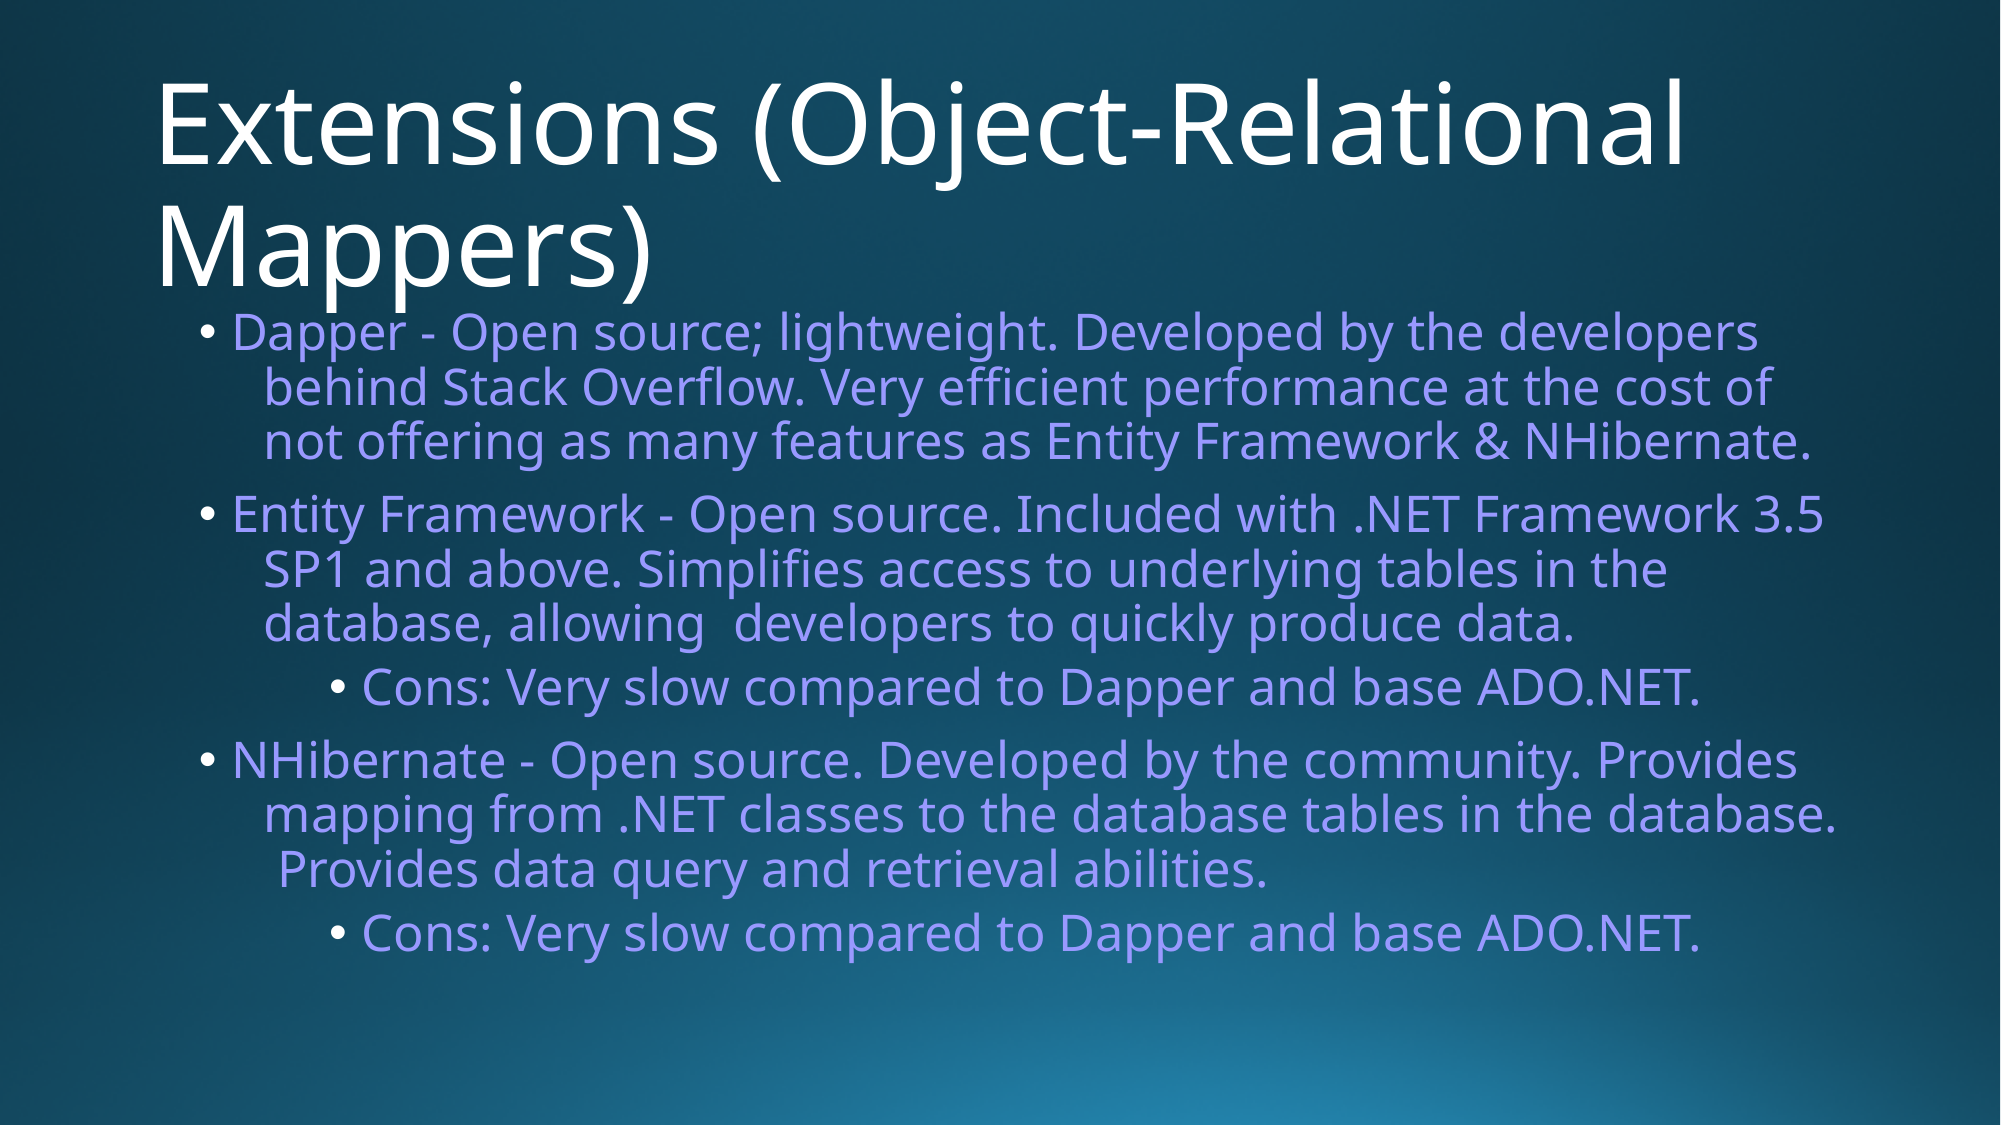

# Extensions (Object-Relational Mappers)
Dapper - Open source; lightweight. Developed by the developers behind Stack Overflow. Very efficient performance at the cost of not offering as many features as Entity Framework & NHibernate.
Entity Framework - Open source. Included with .NET Framework 3.5 SP1 and above. Simplifies access to underlying tables in the database, allowing developers to quickly produce data.
Cons: Very slow compared to Dapper and base ADO.NET.
NHibernate - Open source. Developed by the community. Provides mapping from .NET classes to the database tables in the database. Provides data query and retrieval abilities.
Cons: Very slow compared to Dapper and base ADO.NET.